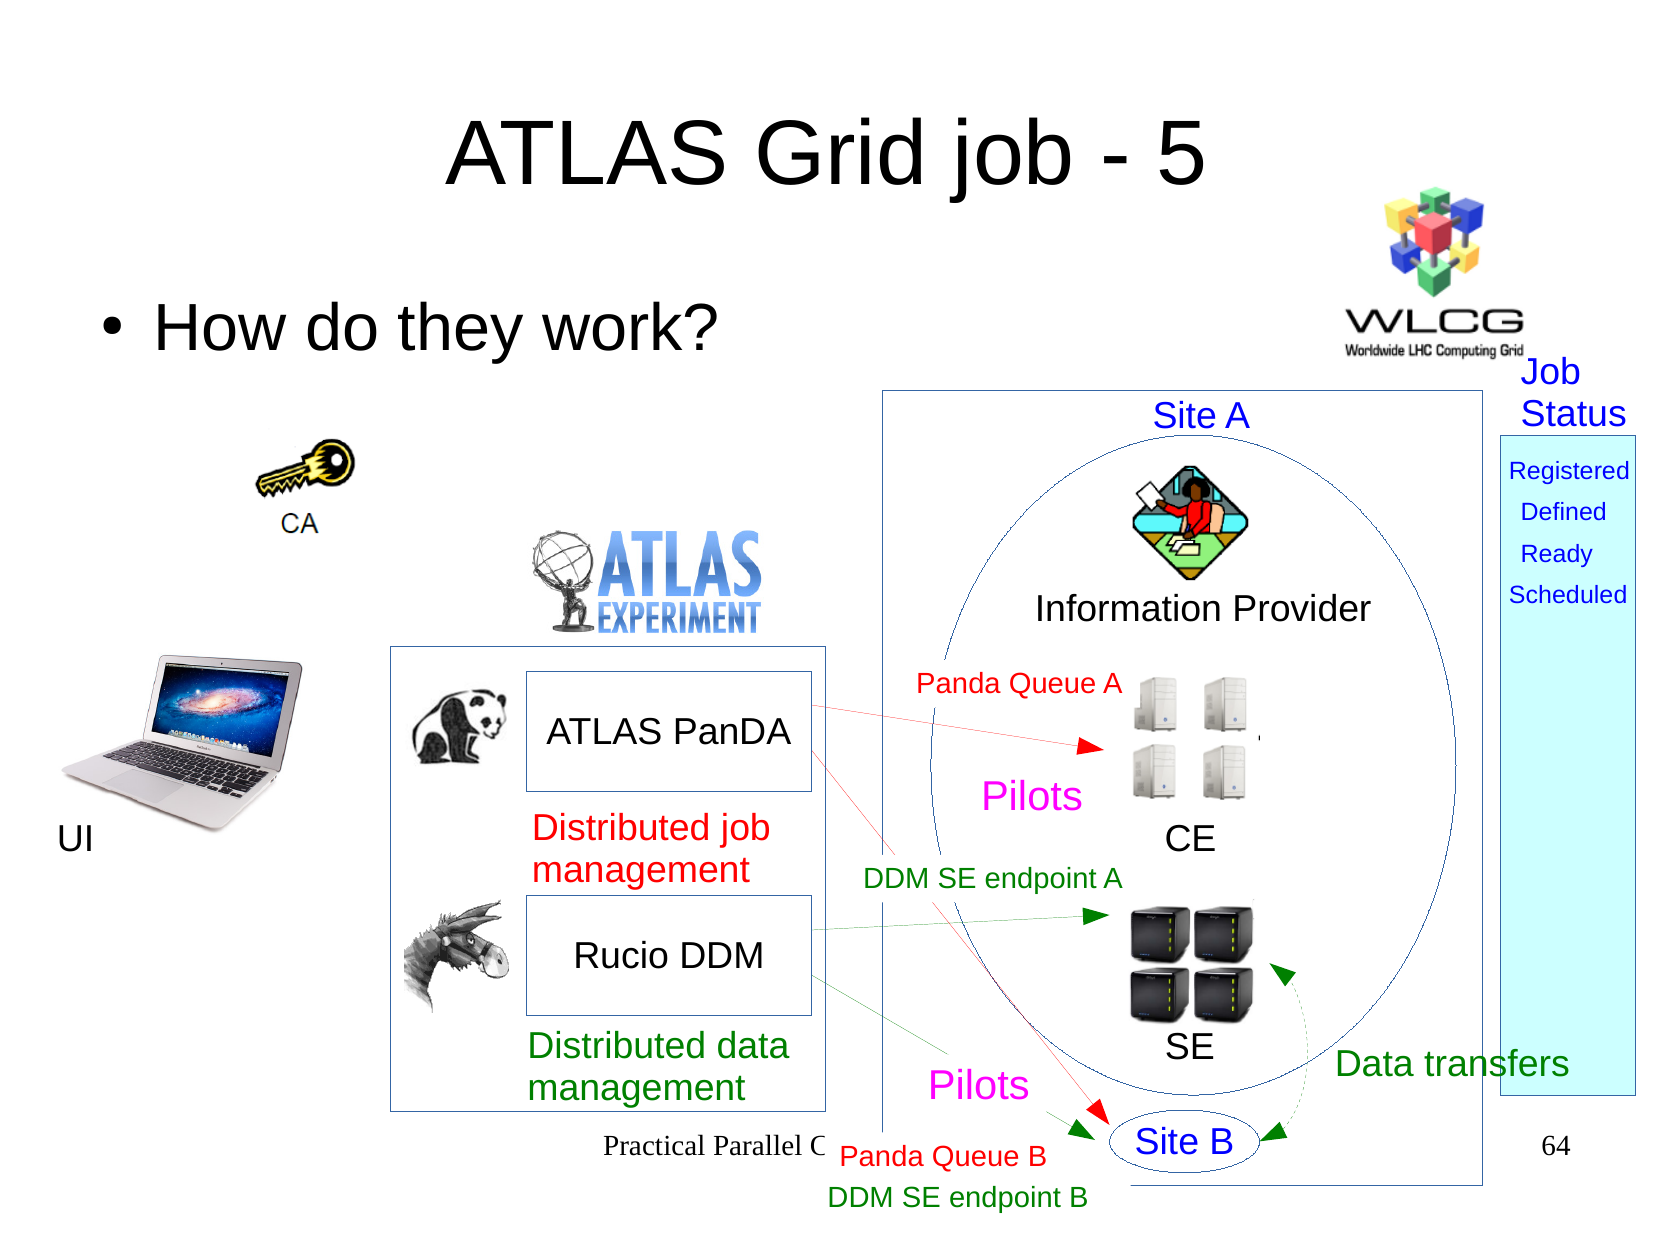

# ATLAS Grid job - 5
How do they work?
Job Status
Site A
Registered
Defined
Ready
Scheduled
Information Provider
Panda Queue A
ATLAS PanDA
Pilots
Distributed job
management
UI
CE
DDM SE endpoint A
Rucio DDM
Distributed data
management
SE
Data transfers
Pilots
Site B
Practical Parallel Computing - Sose18
64
Panda Queue B
DDM SE endpoint B